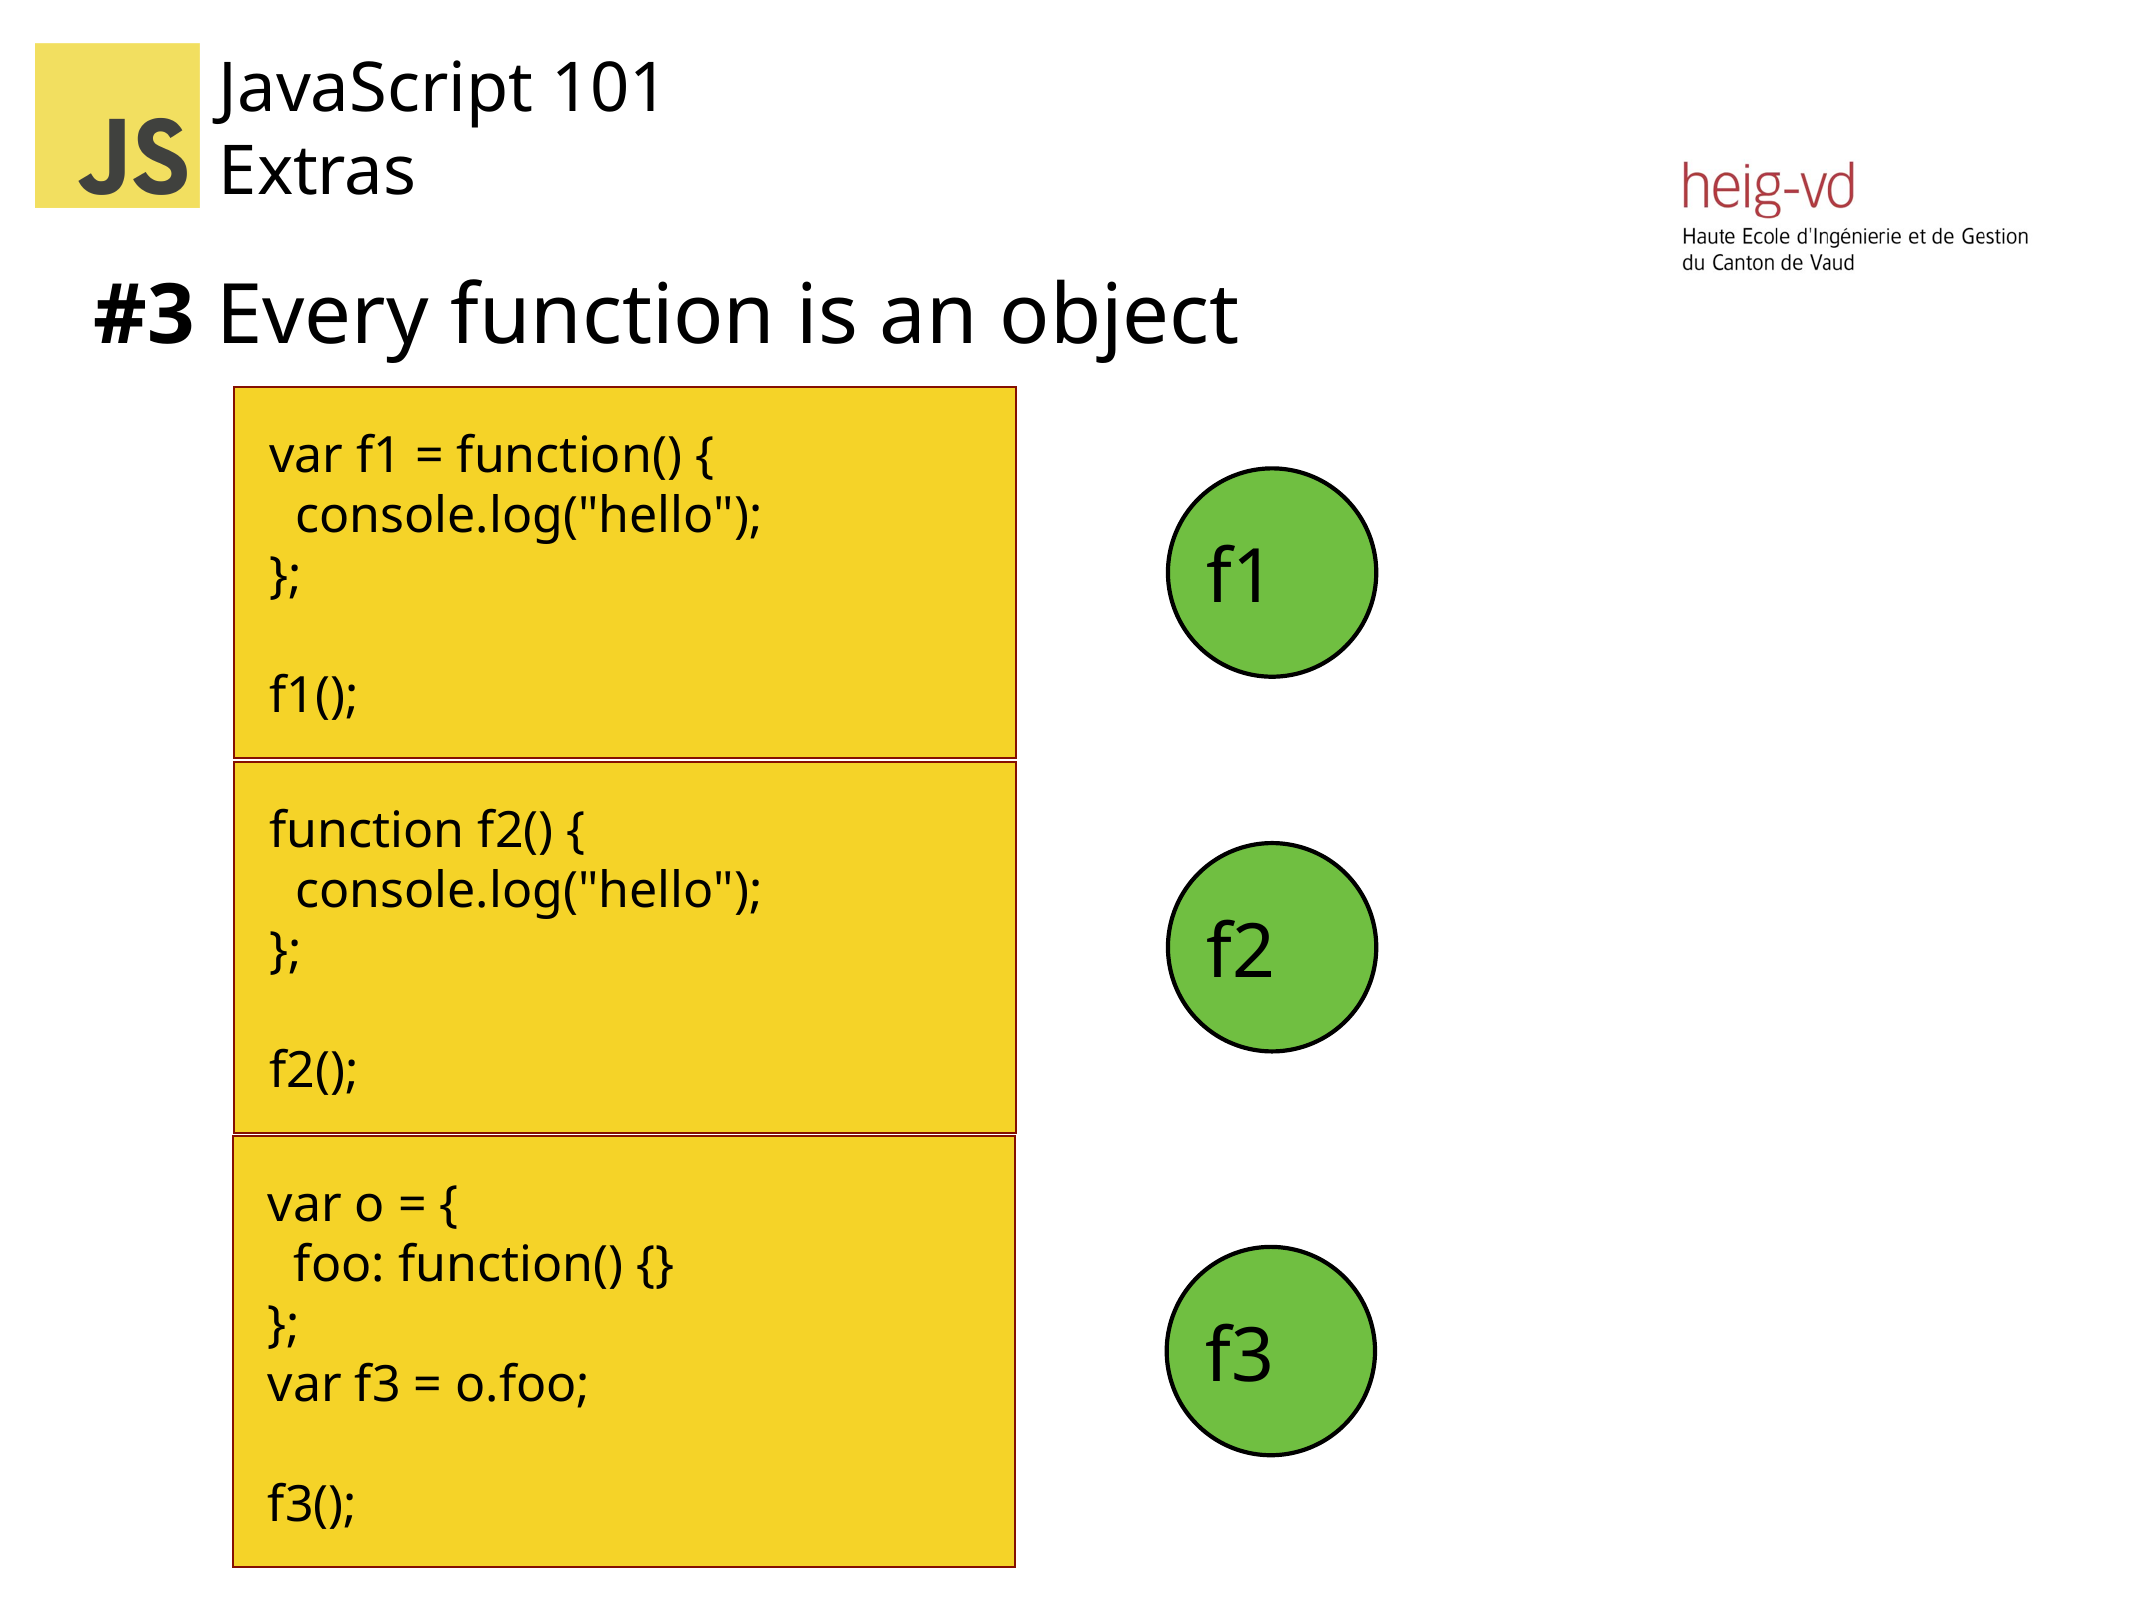

JavaScript 101
Extras
#3 Every function is an object
var f1 = function() {
 console.log("hello");
};
f1();
f1
function f2() {
 console.log("hello");
};
f2();
f2
var o = {
 foo: function() {}
};
var f3 = o.foo;
f3();
f3